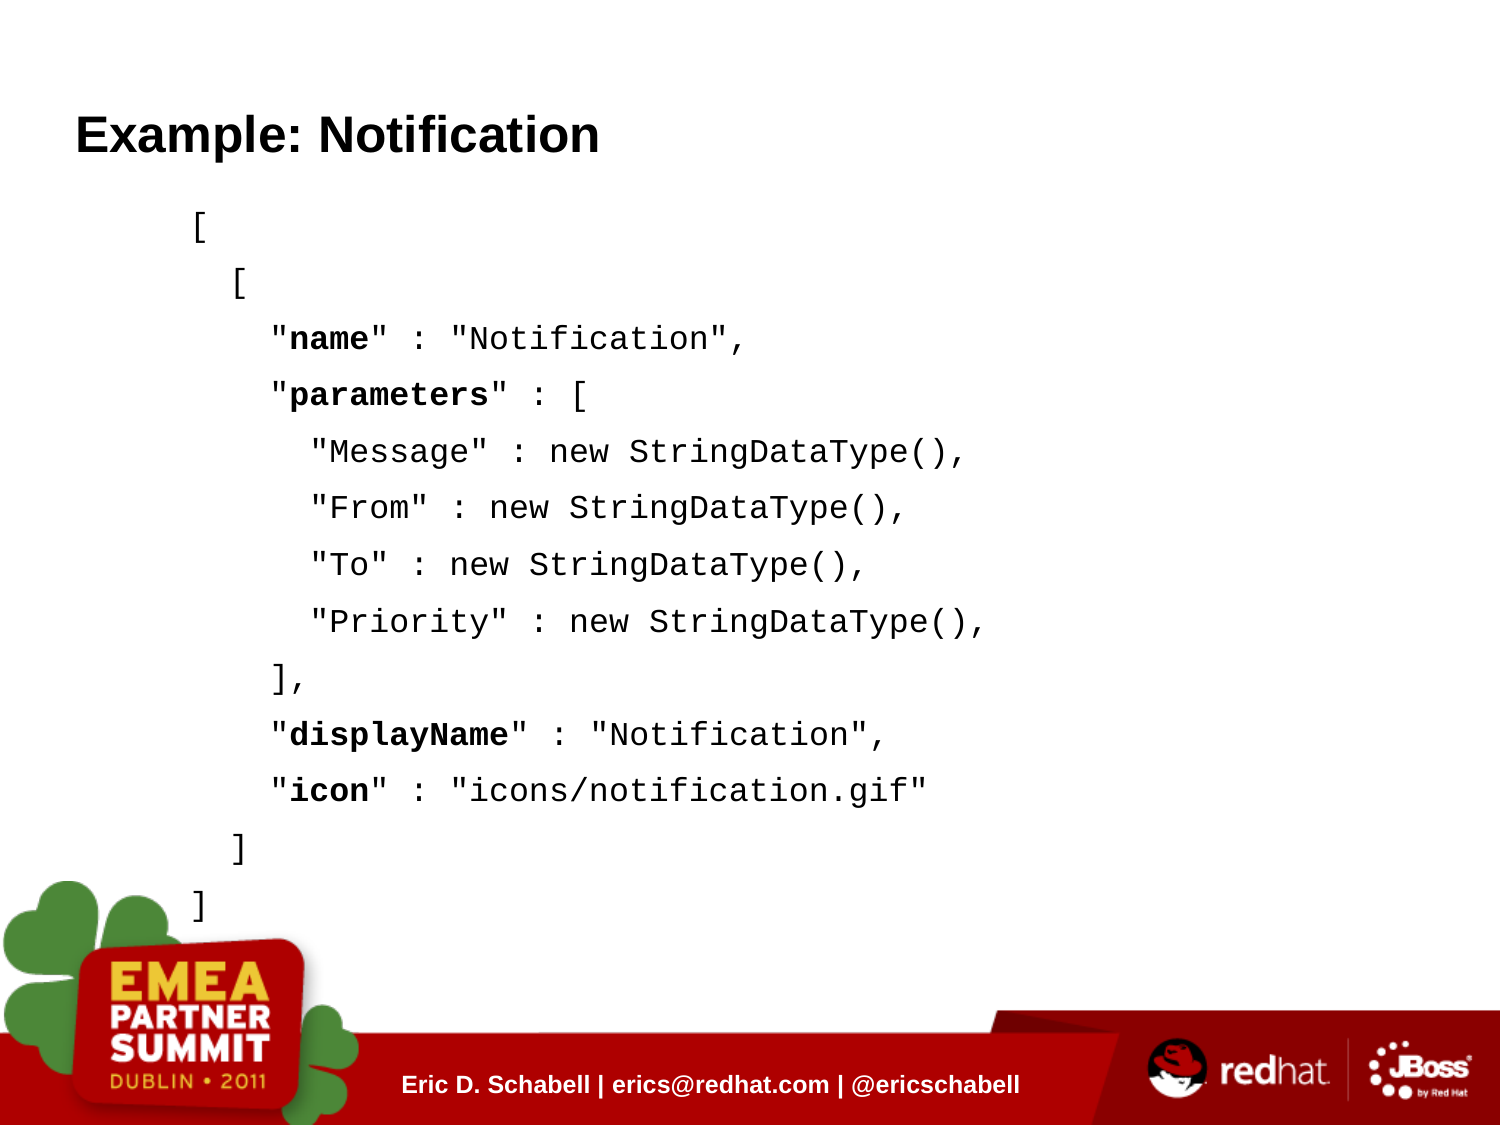

# Example: Notification
[
 [
 "name" : "Notification",
 "parameters" : [
 "Message" : new StringDataType(),
 "From" : new StringDataType(),
 "To" : new StringDataType(),
 "Priority" : new StringDataType(),
 ],
 "displayName" : "Notification",
 "icon" : "icons/notification.gif"
 ]
]